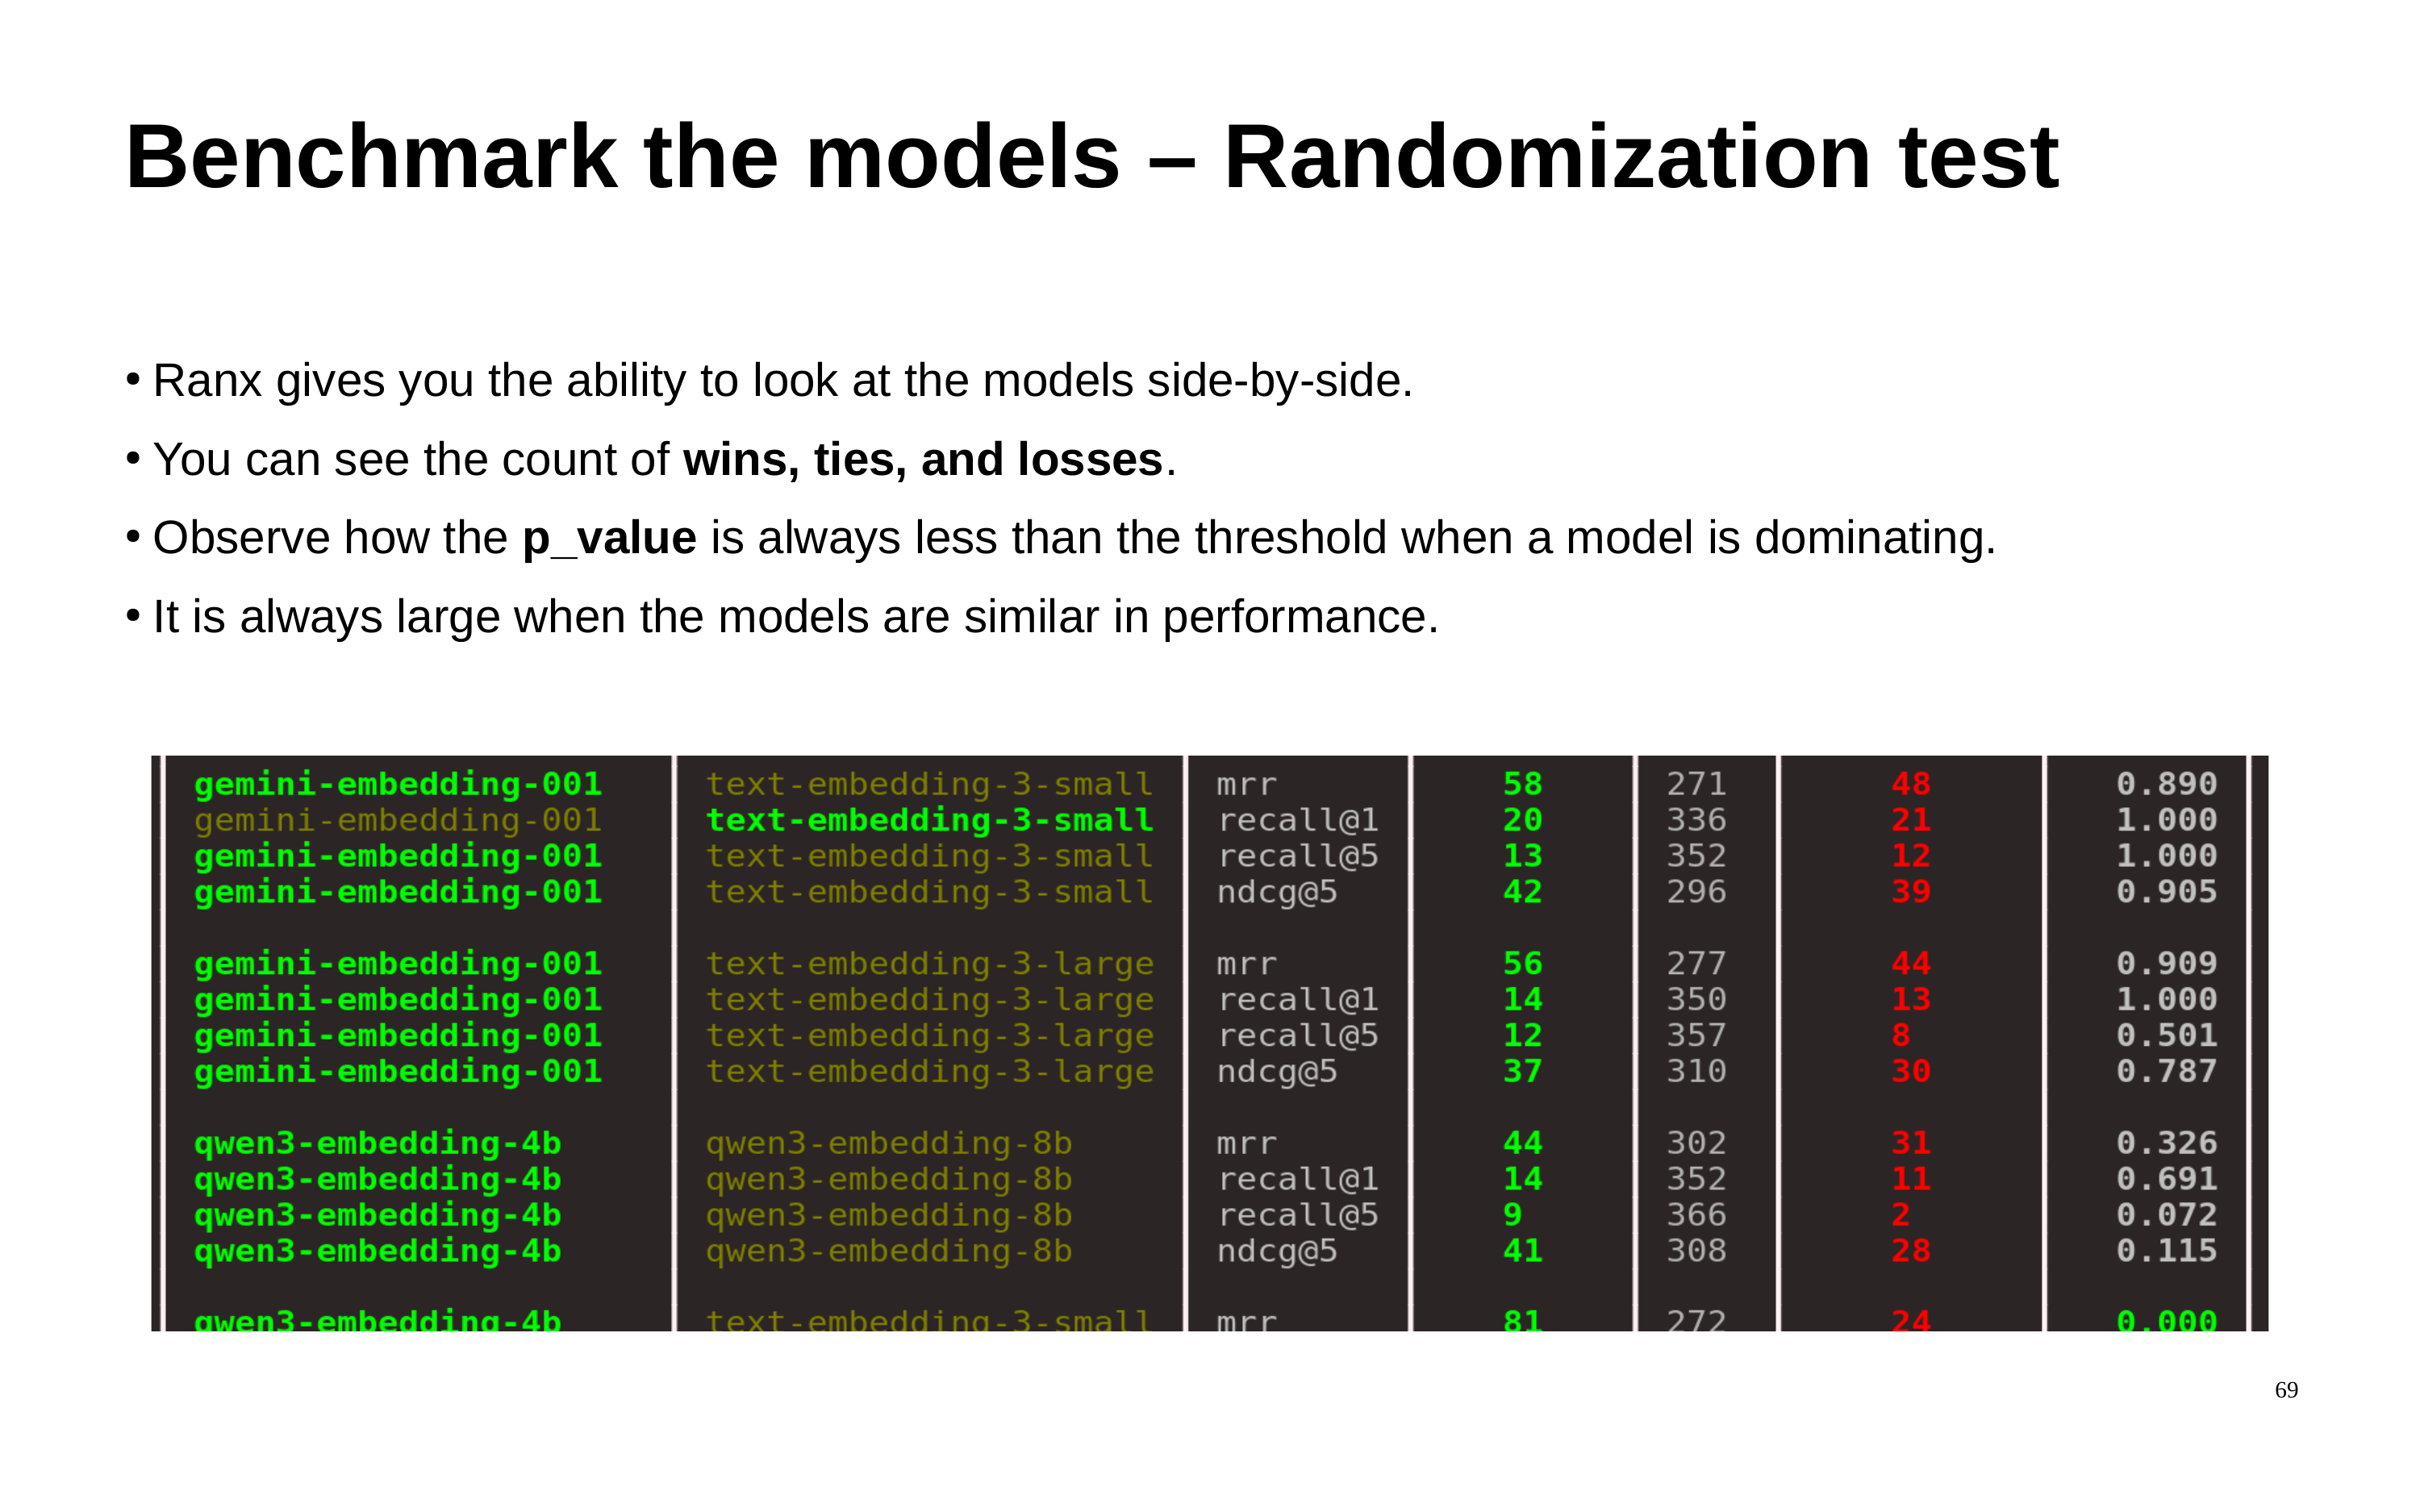

Benchmark the models – Randomization test
Ranx gives you the ability to look at the models side-by-side.
You can see the count of wins, ties, and losses.
Observe how the p_value is always less than the threshold when a model is dominating.
It is always large when the models are similar in performance.
69